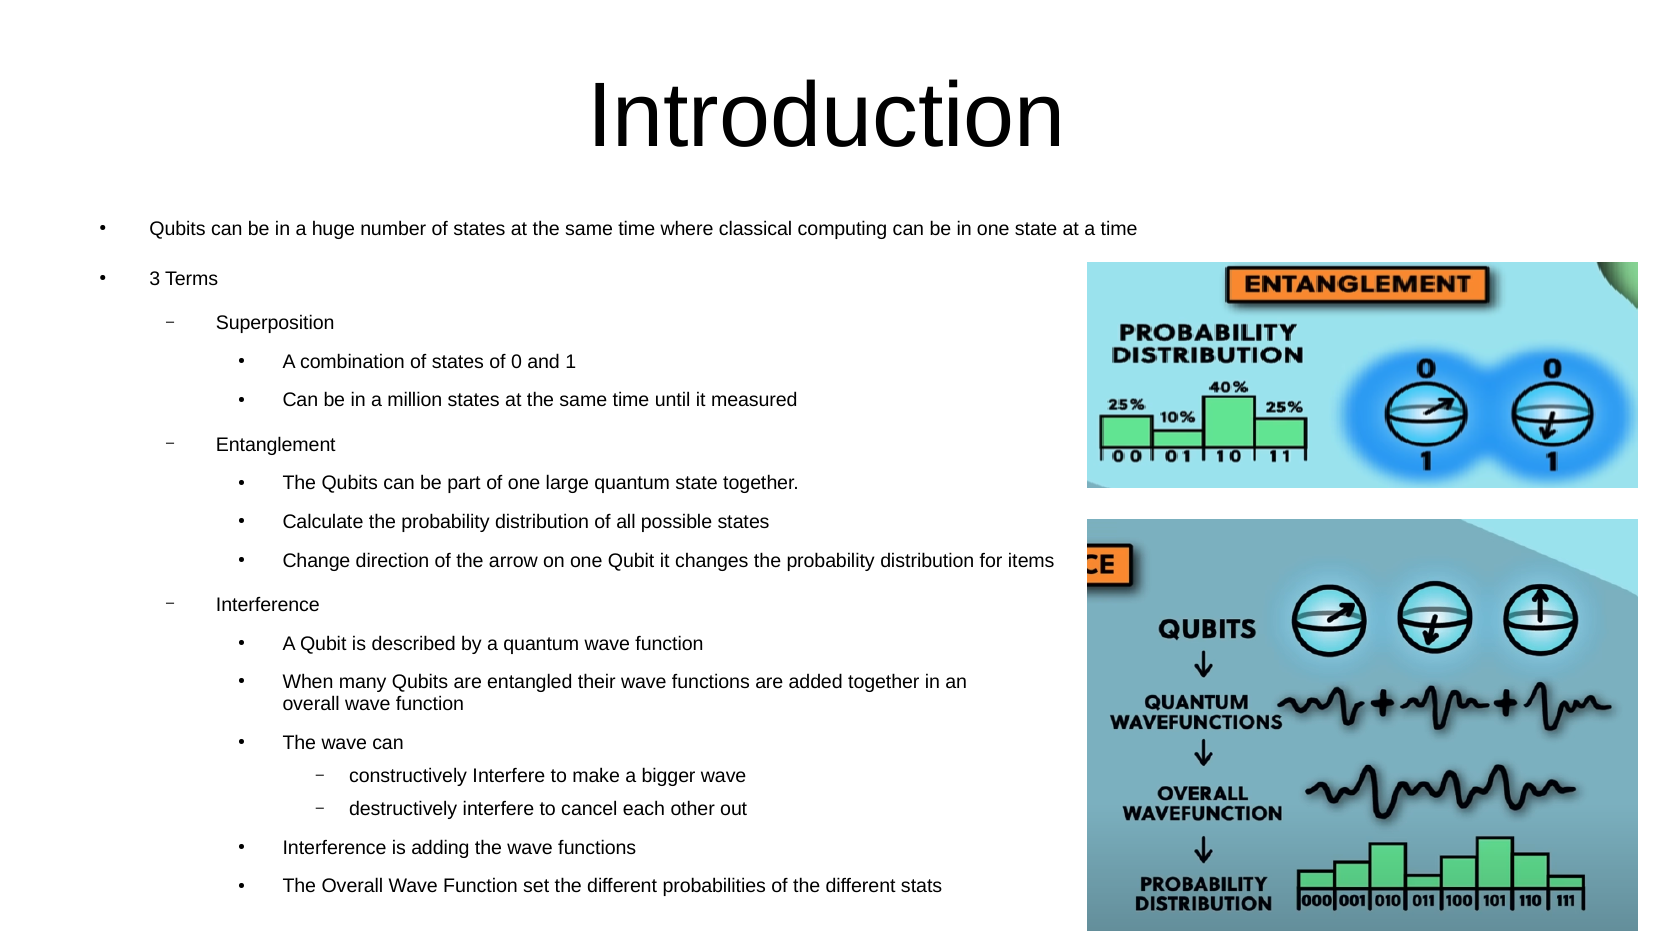

# Introduction
Qubits can be in a huge number of states at the same time where classical computing can be in one state at a time
3 Terms
Superposition
A combination of states of 0 and 1
Can be in a million states at the same time until it measured
Entanglement
The Qubits can be part of one large quantum state together.
Calculate the probability distribution of all possible states
Change direction of the arrow on one Qubit it changes the probability distribution for items
Interference
A Qubit is described by a quantum wave function
When many Qubits are entangled their wave functions are added together in an
overall wave function
The wave can
constructively Interfere to make a bigger wave
destructively interfere to cancel each other out
Interference is adding the wave functions
The Overall Wave Function set the different probabilities of the different stats